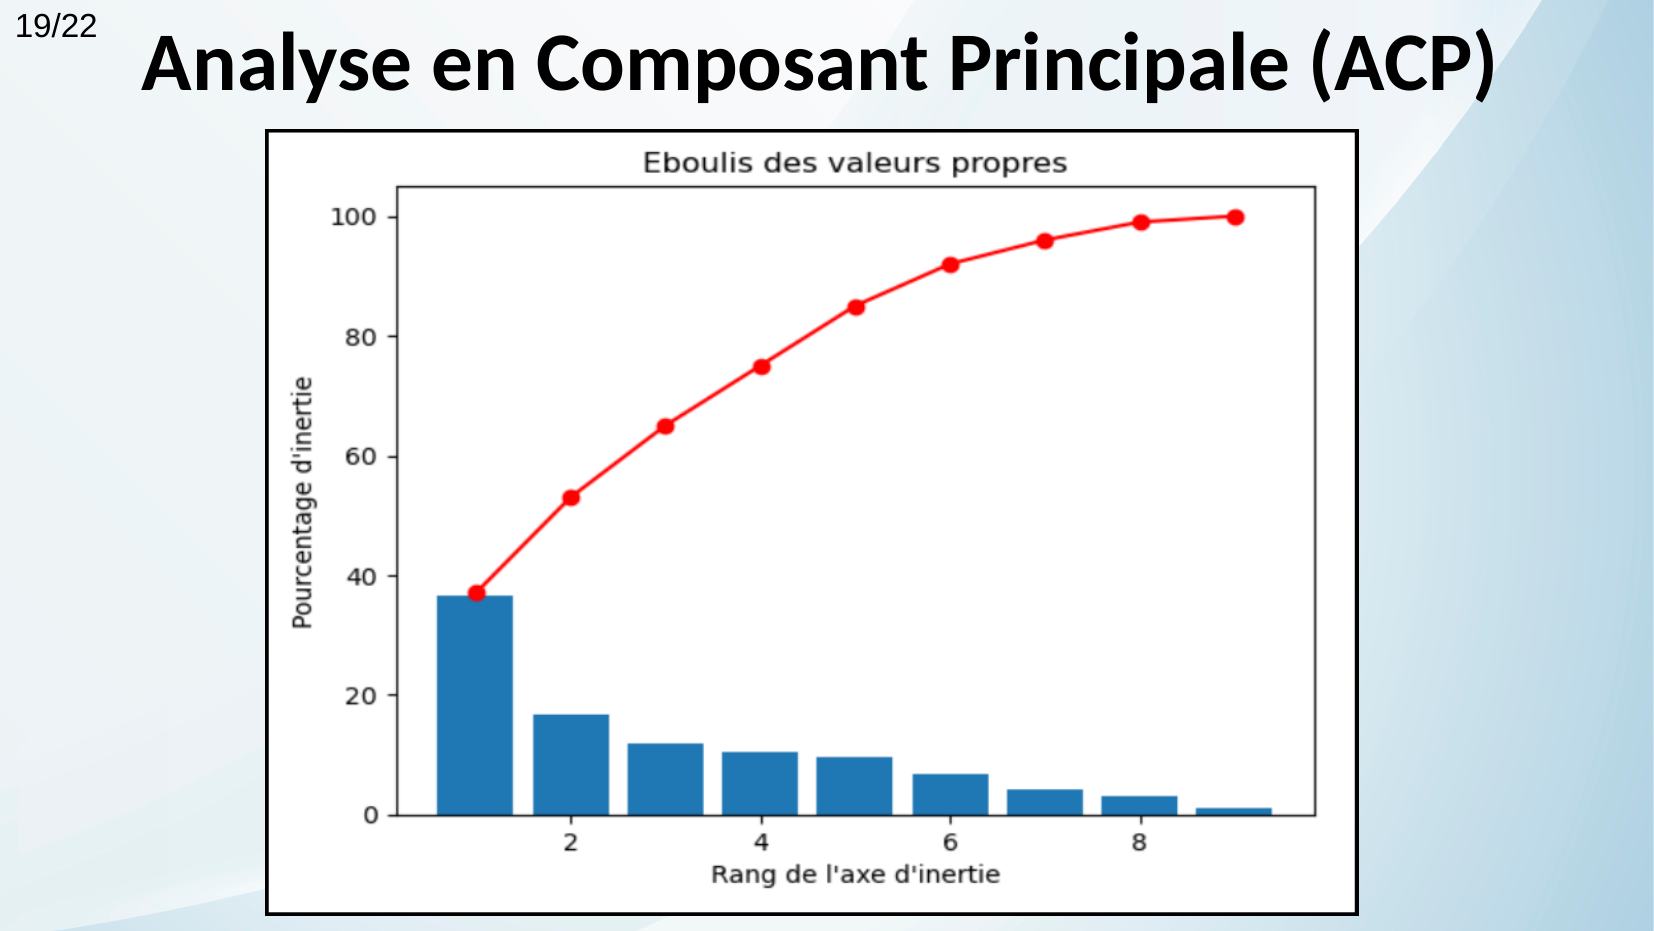

19/22
# Analyse en Composant Principale (ACP)